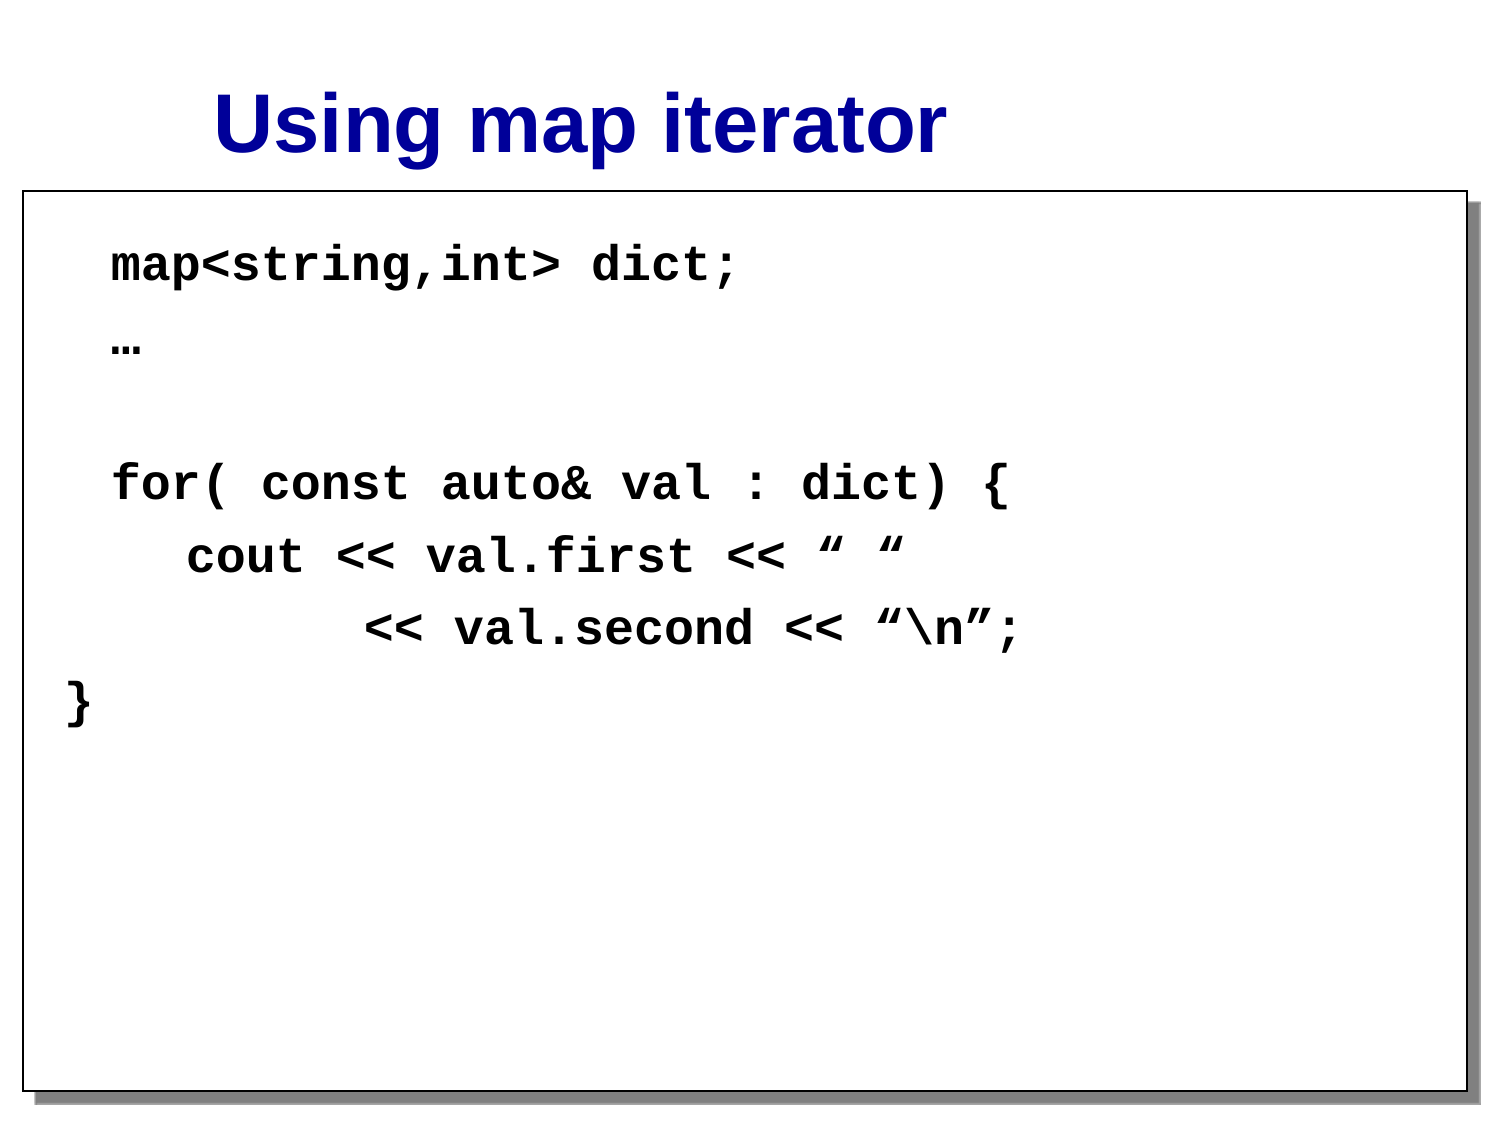

# Using map iterator
	map<string,int> dict;
	…
	for( const auto& val : dict) {
		cout << val.first << “ “
 << val.second << “\n”;
}